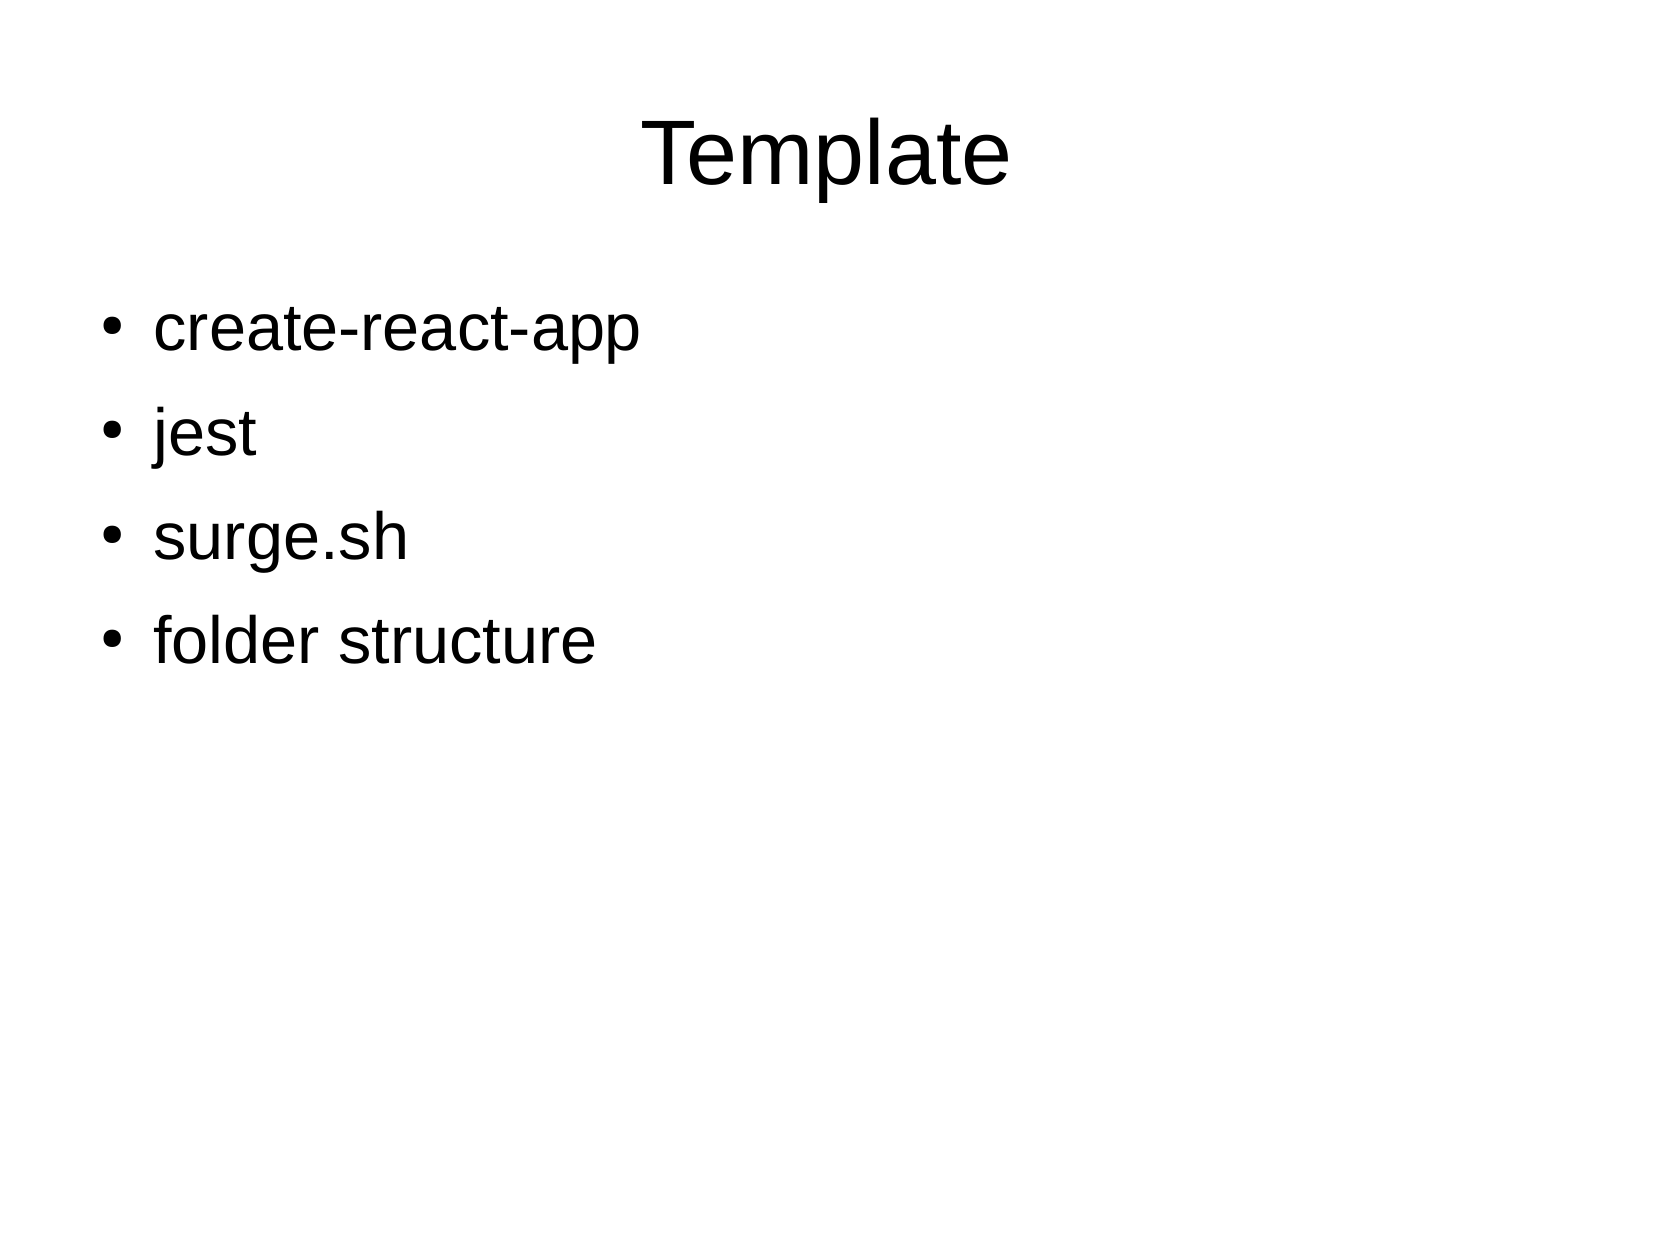

# Template
create-react-app
jest
surge.sh
folder structure